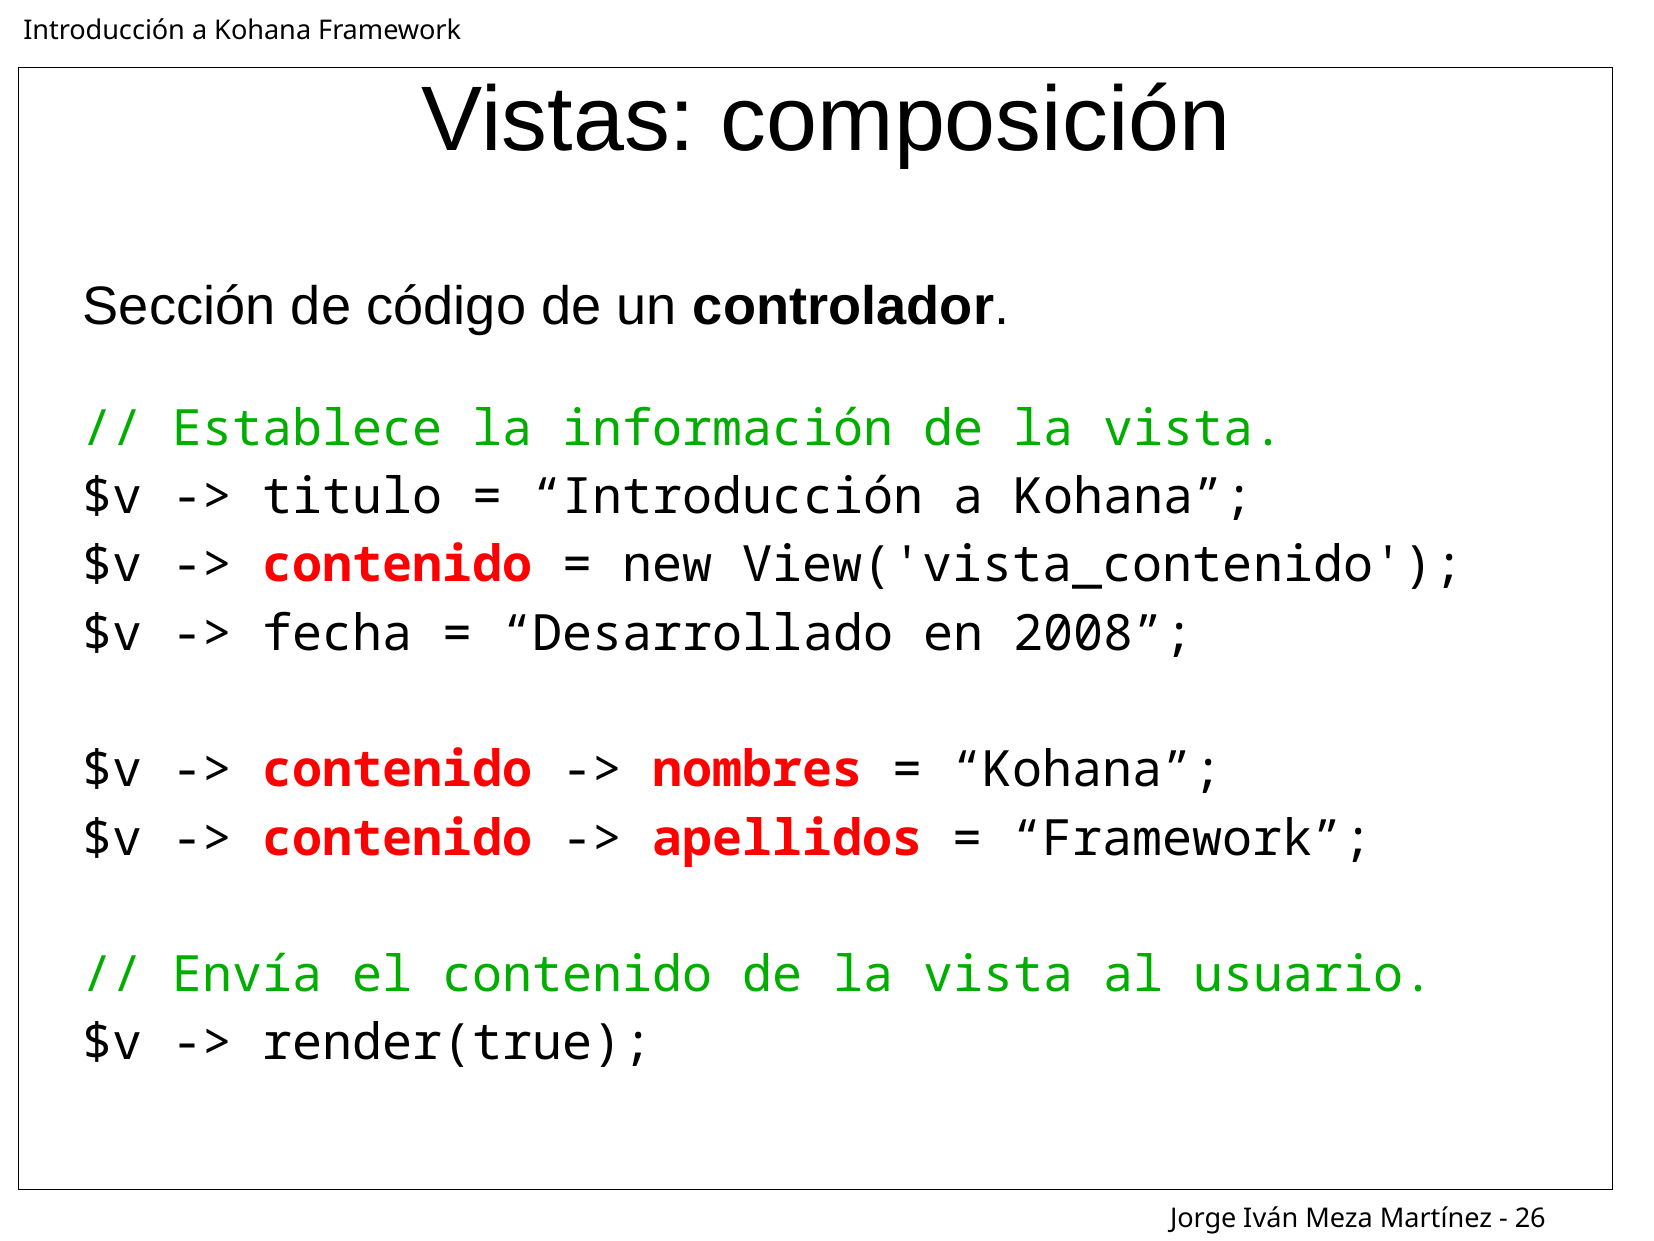

# Vistas: composición
Sección de código de un controlador.
// Establece la información de la vista.
$v -> titulo = “Introducción a Kohana”;
$v -> contenido = new View('vista_contenido');
$v -> fecha = “Desarrollado en 2008”;
$v -> contenido -> nombres = “Kohana”;
$v -> contenido -> apellidos = “Framework”;
// Envía el contenido de la vista al usuario.
$v -> render(true);